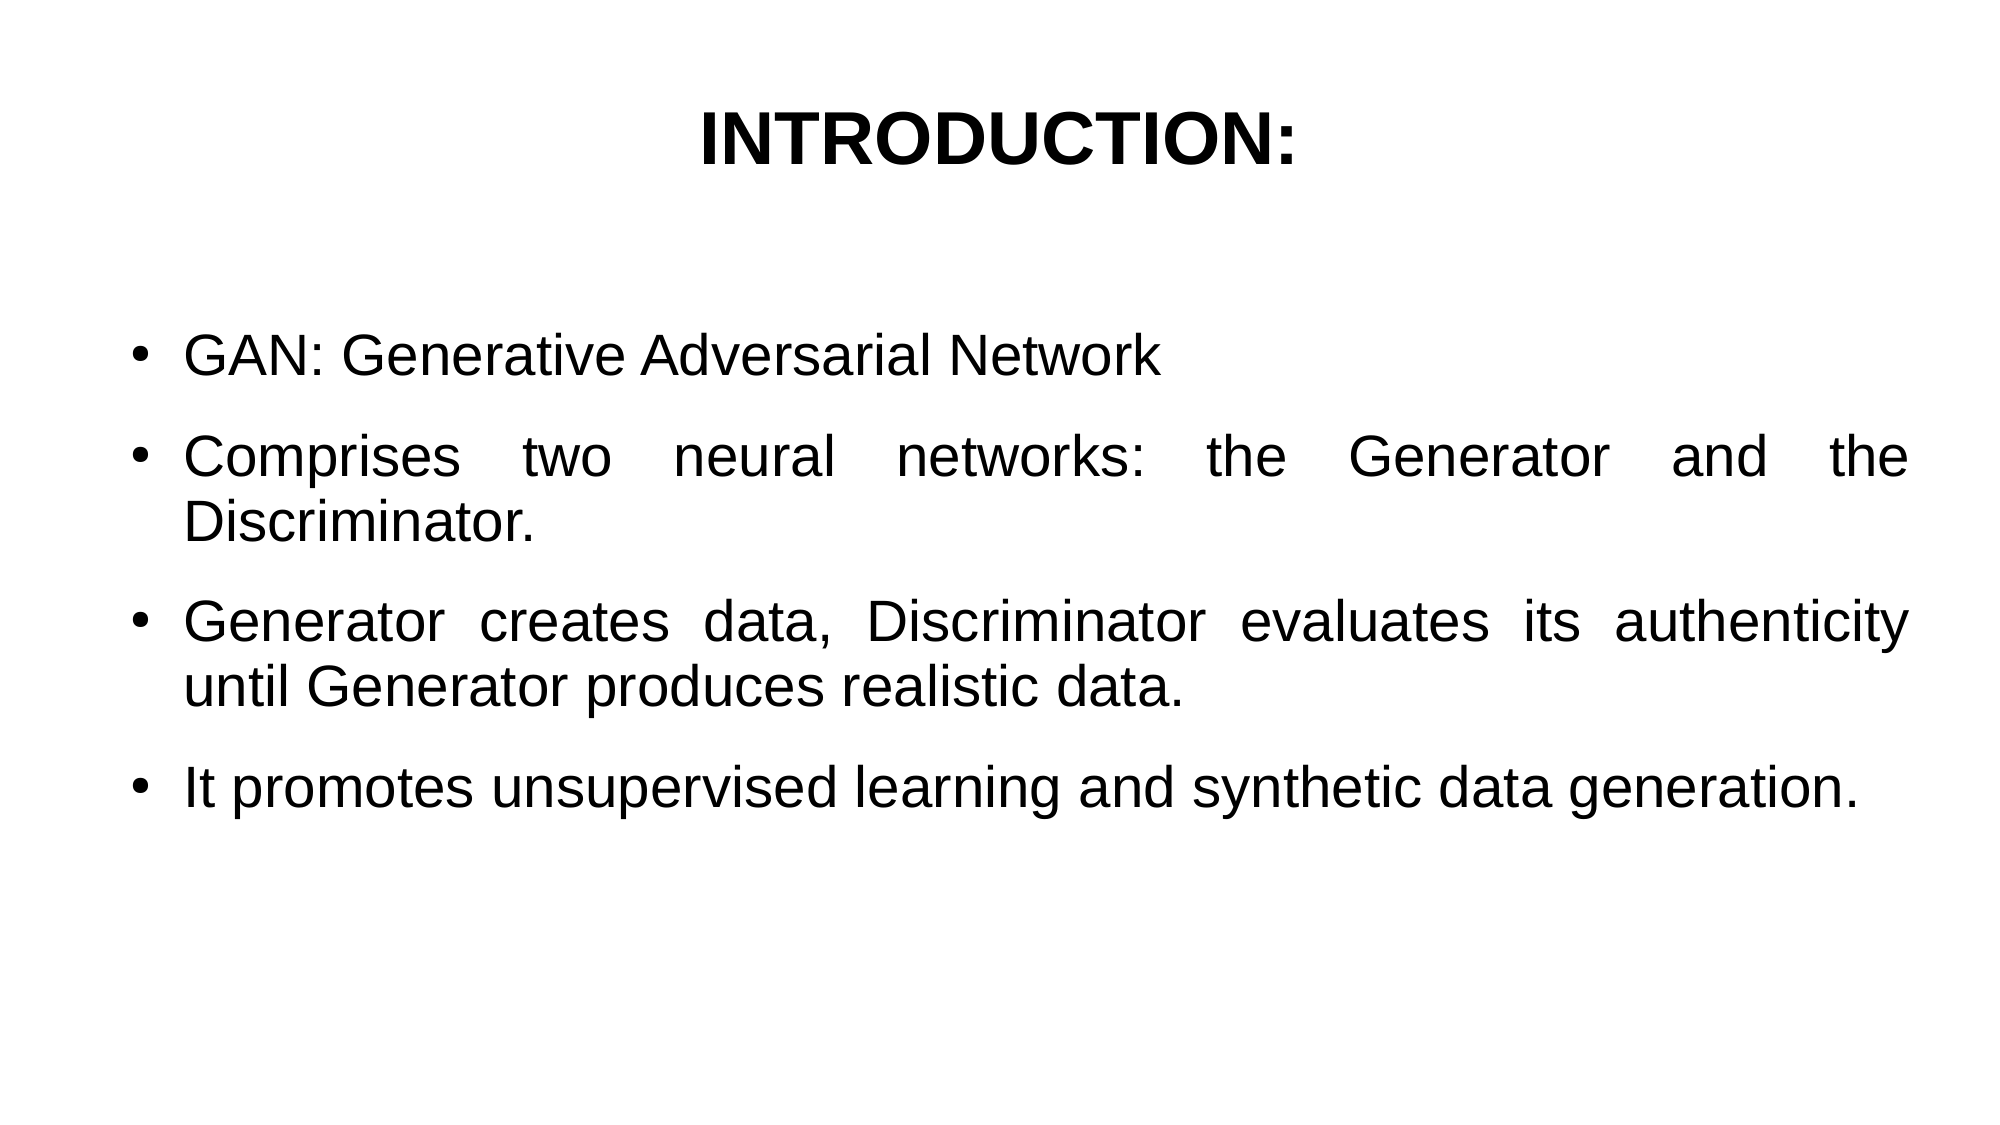

# INTRODUCTION:
GAN: Generative Adversarial Network
Comprises two neural networks: the Generator and the Discriminator.
Generator creates data, Discriminator evaluates its authenticity until Generator produces realistic data.
It promotes unsupervised learning and synthetic data generation.